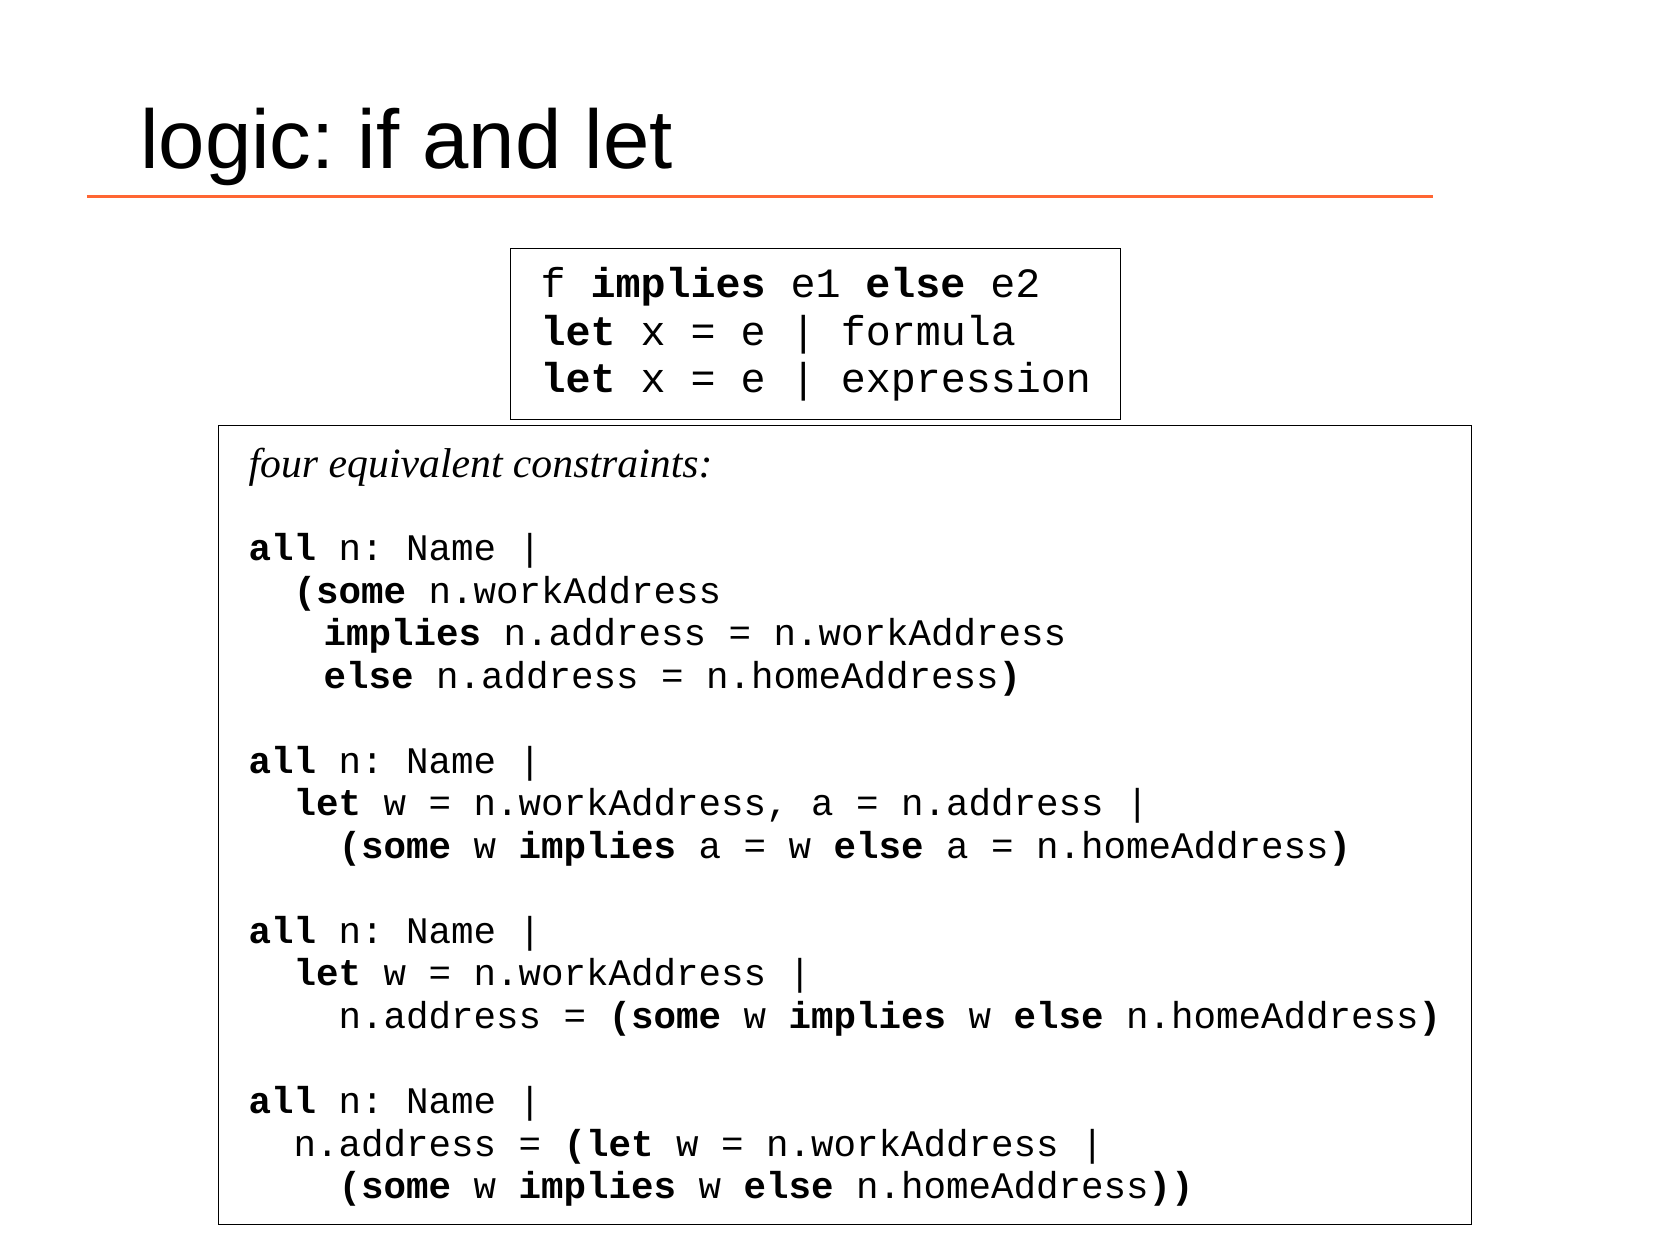

# logic: if and let
f implies e1 else e2
let x = e | formula
let x = e | expression
four equivalent constraints:
all n: Name |
 (some n.workAddress
	implies n.address = n.workAddress
	else n.address = n.homeAddress)
all n: Name |
 let w = n.workAddress, a = n.address |
 (some w implies a = w else a = n.homeAddress)
all n: Name |
 let w = n.workAddress |
 n.address = (some w implies w else n.homeAddress)
all n: Name |
 n.address = (let w = n.workAddress |
 (some w implies w else n.homeAddress))